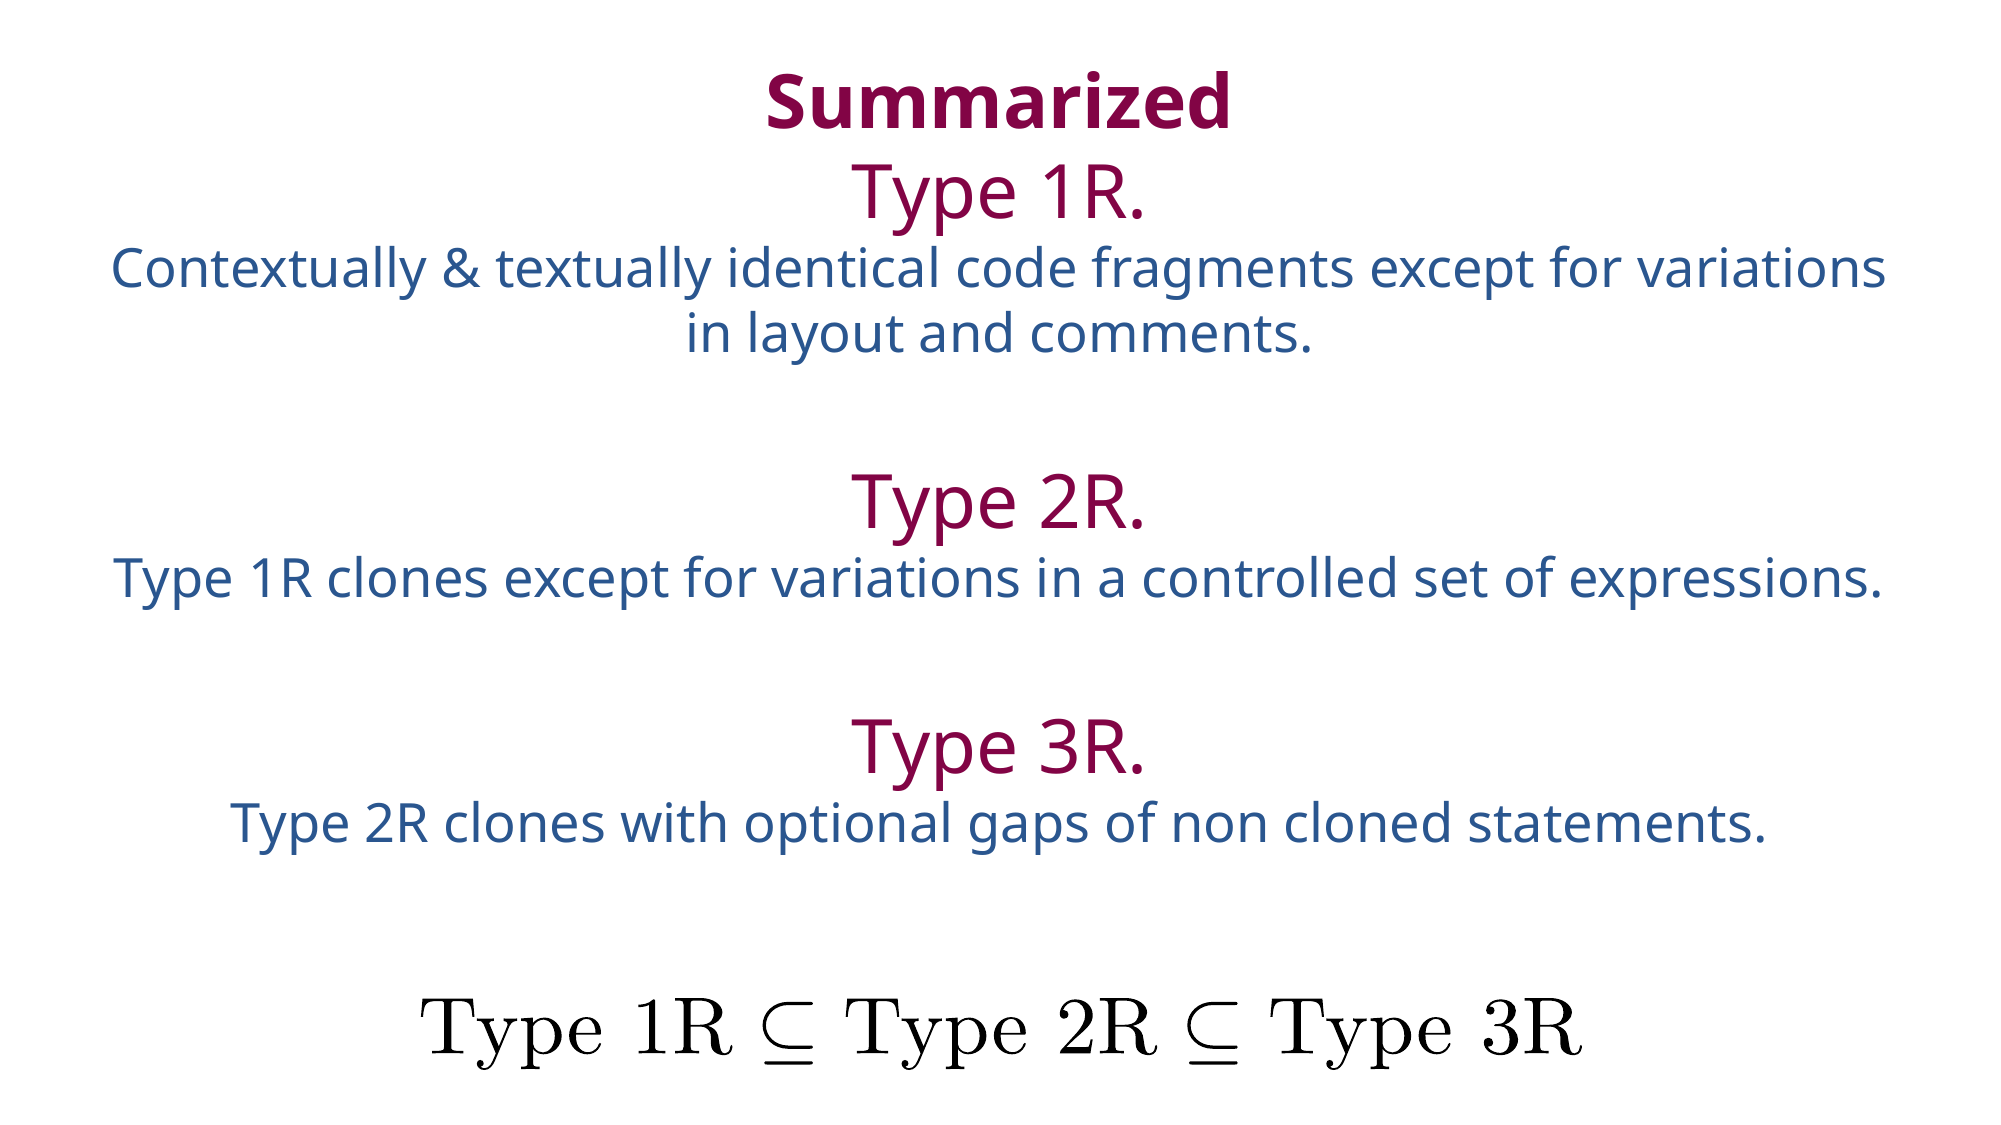

Summarized
Type 1R.
Contextually & textually identical code fragments except for variations in layout and comments.
Type 2R.
Type 1R clones except for variations in a controlled set of expressions.
Type 3R.
Type 2R clones with optional gaps of non cloned statements.